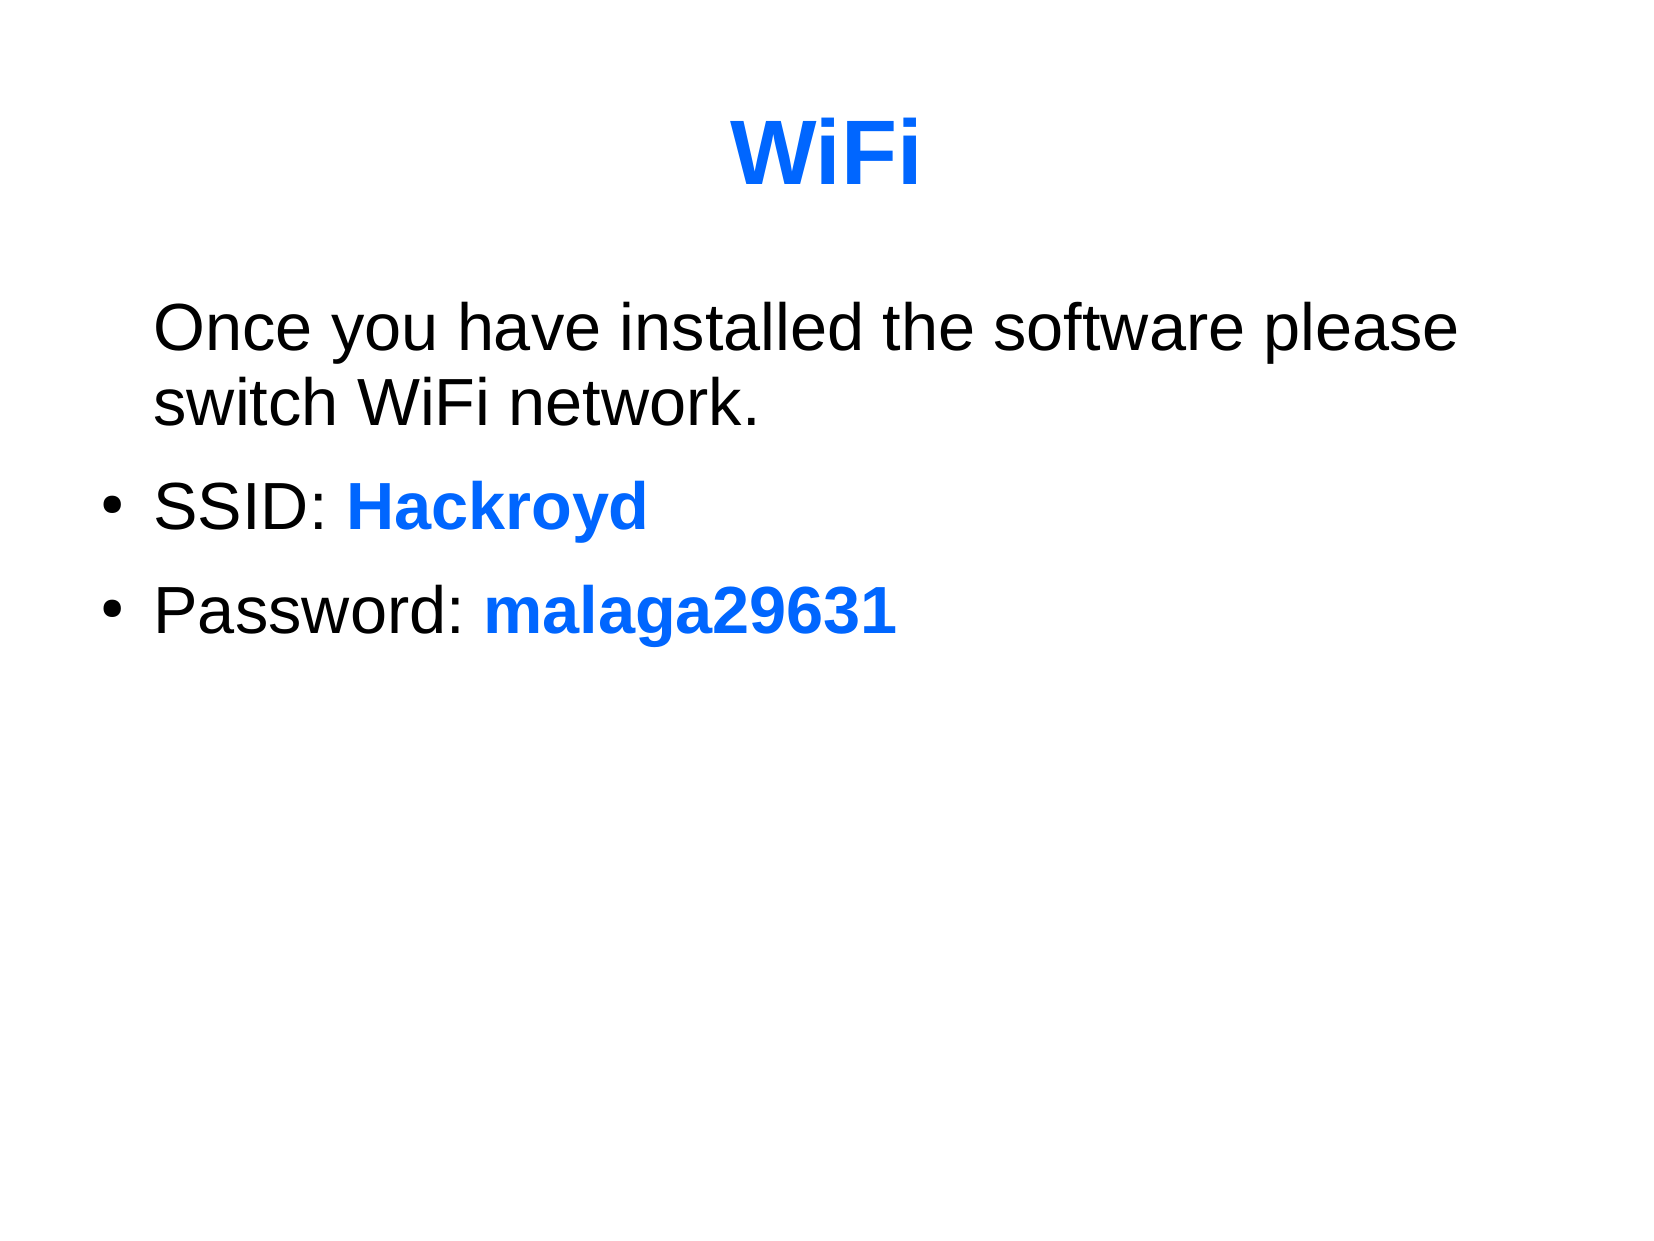

# WiFi
Once you have installed the software please switch WiFi network.
SSID: Hackroyd
Password: malaga29631